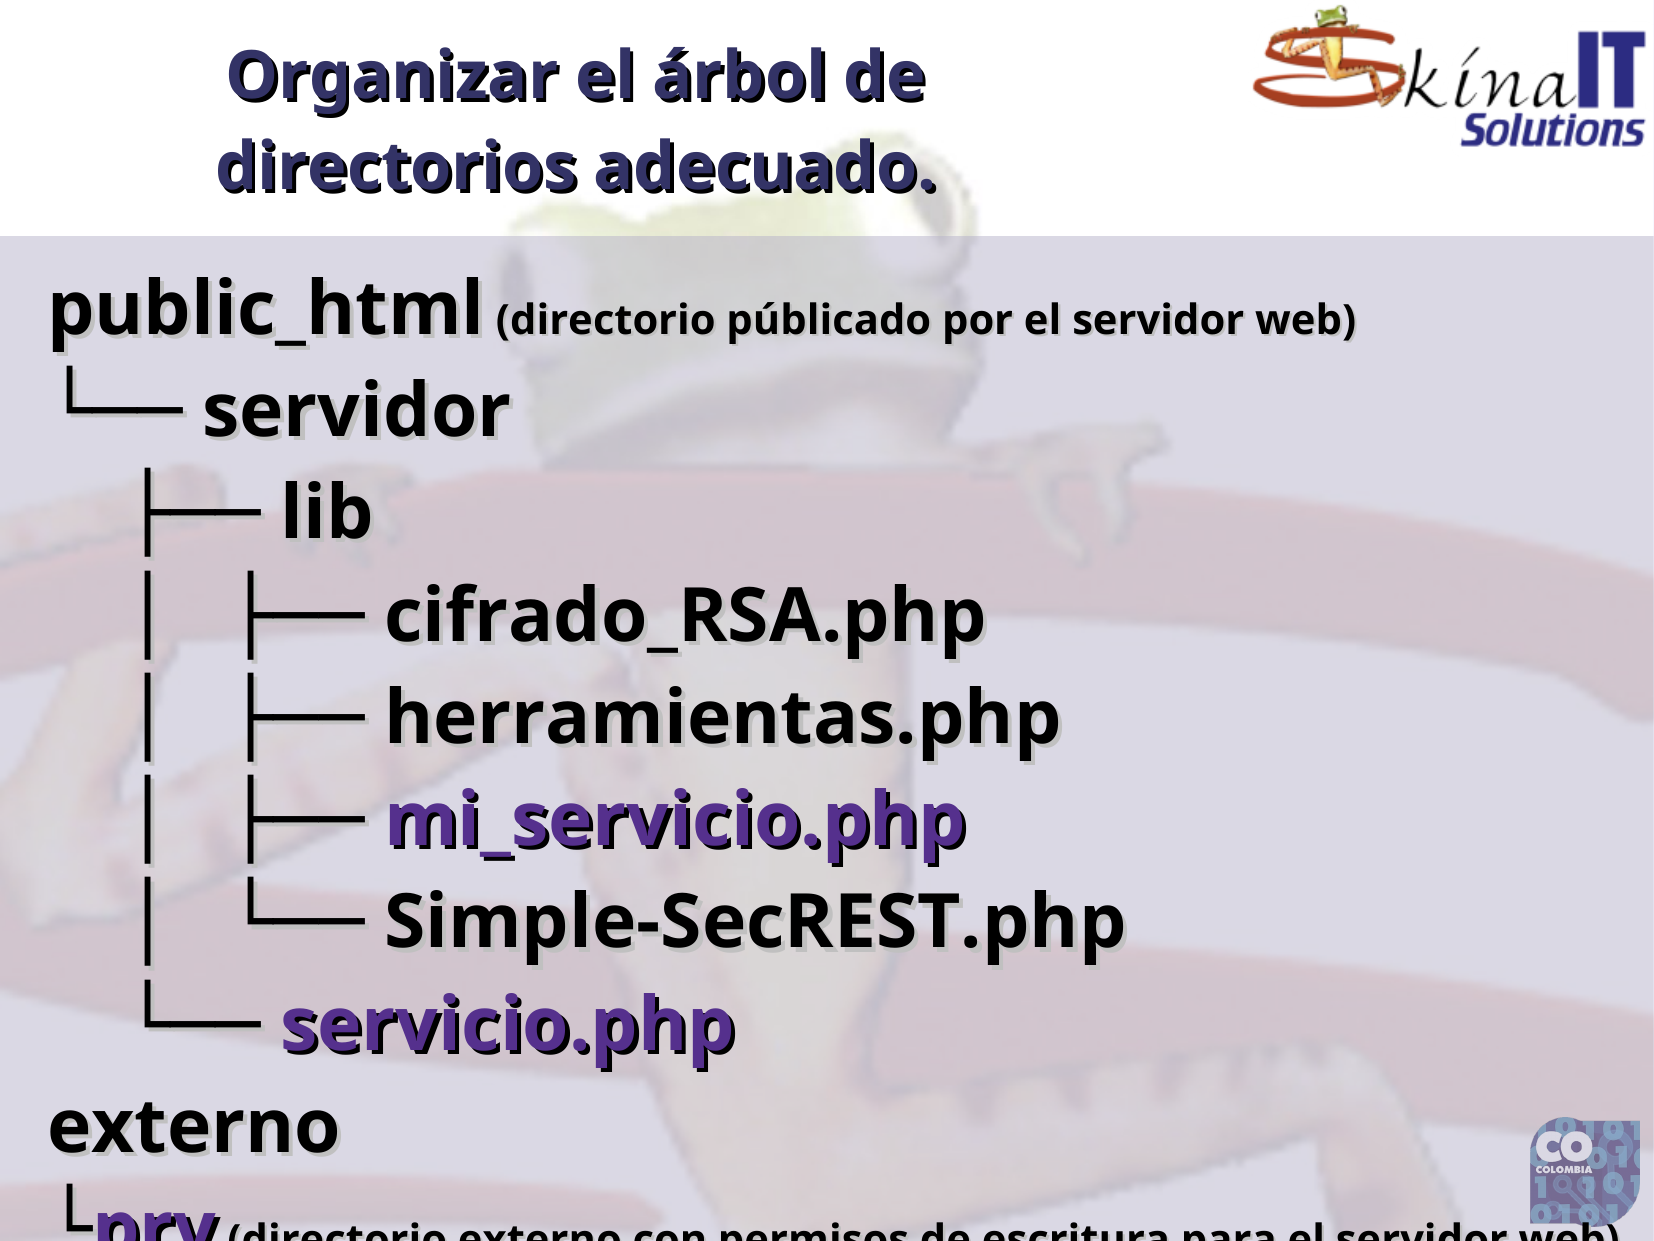

# Organizar el árbol de directorios adecuado.
public_html (directorio públicado por el servidor web)
└── servidor
 ├── lib
 │   ├── cifrado_RSA.php
 │   ├── herramientas.php
 │   ├── mi_servicio.php
 │   └── Simple-SecREST.php
    └── servicio.php
externo
└prv (directorio externo con permisos de escritura para el servidor web)